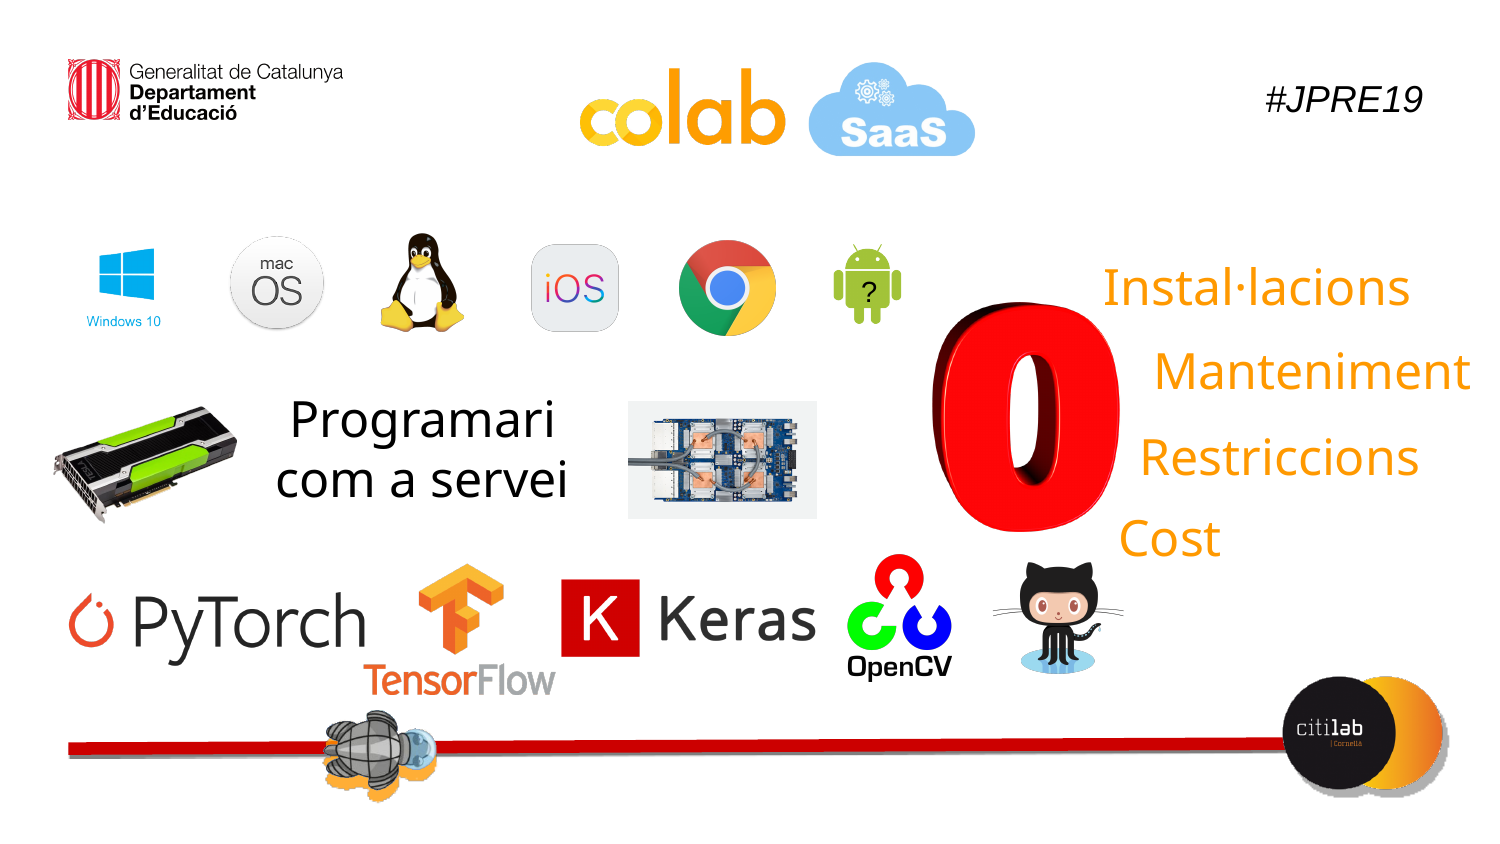

#JPRE19
Instal·lacions
?
Manteniment
Programari com a servei
Restriccions
Cost